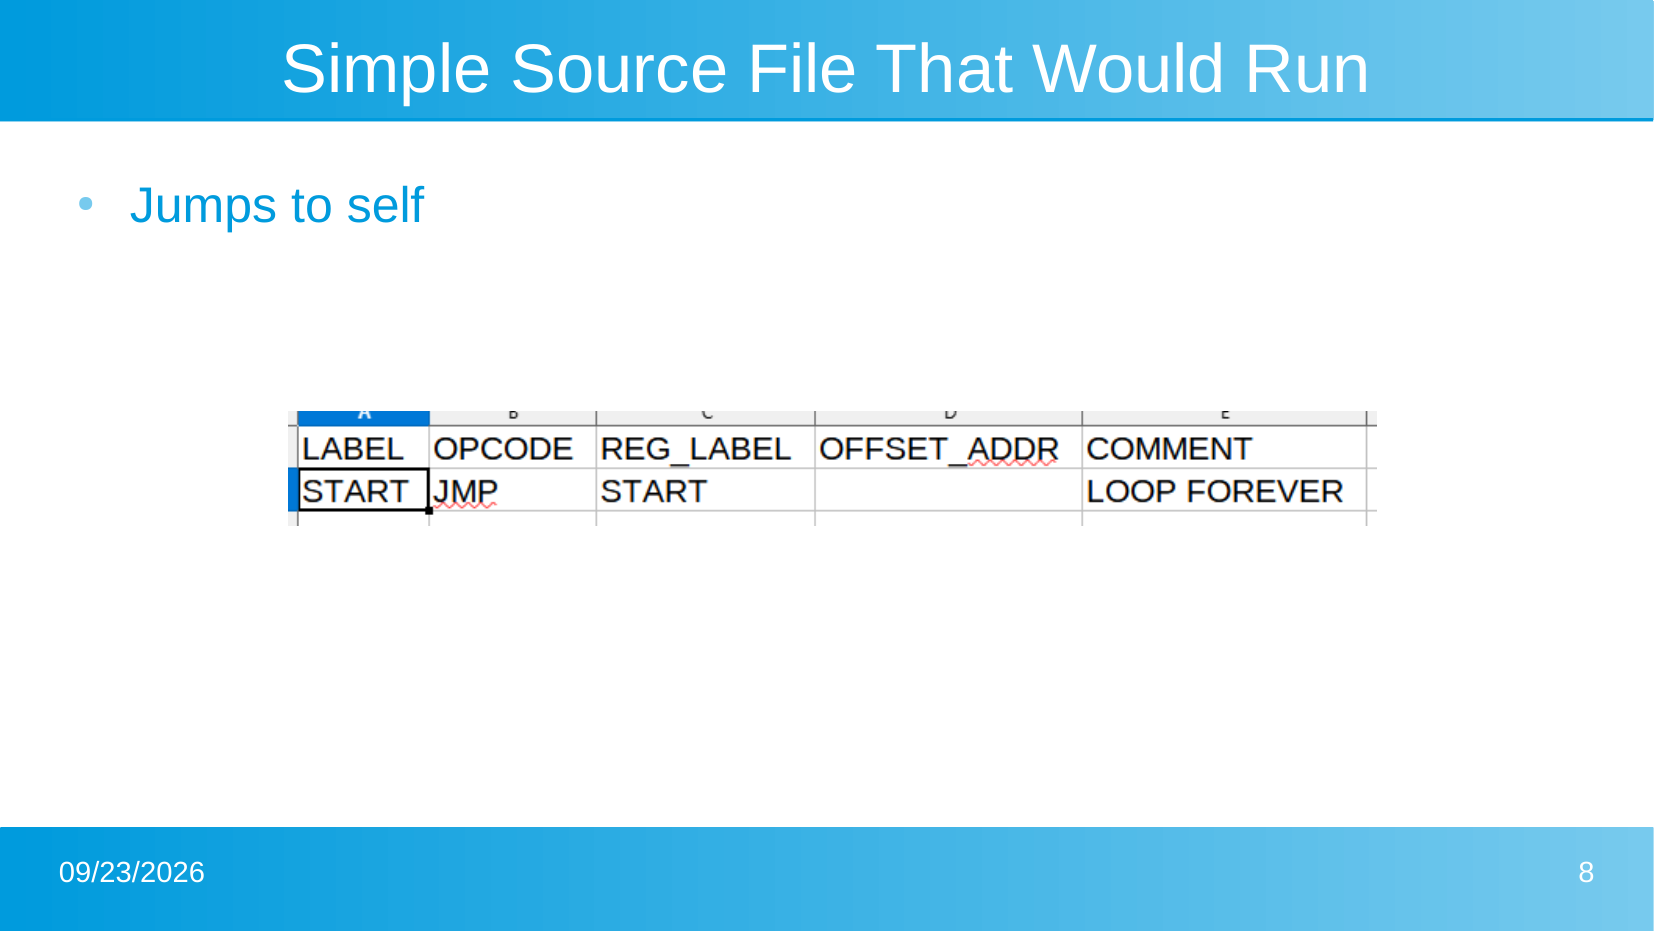

# Simple Source File That Would Run
Jumps to self
8